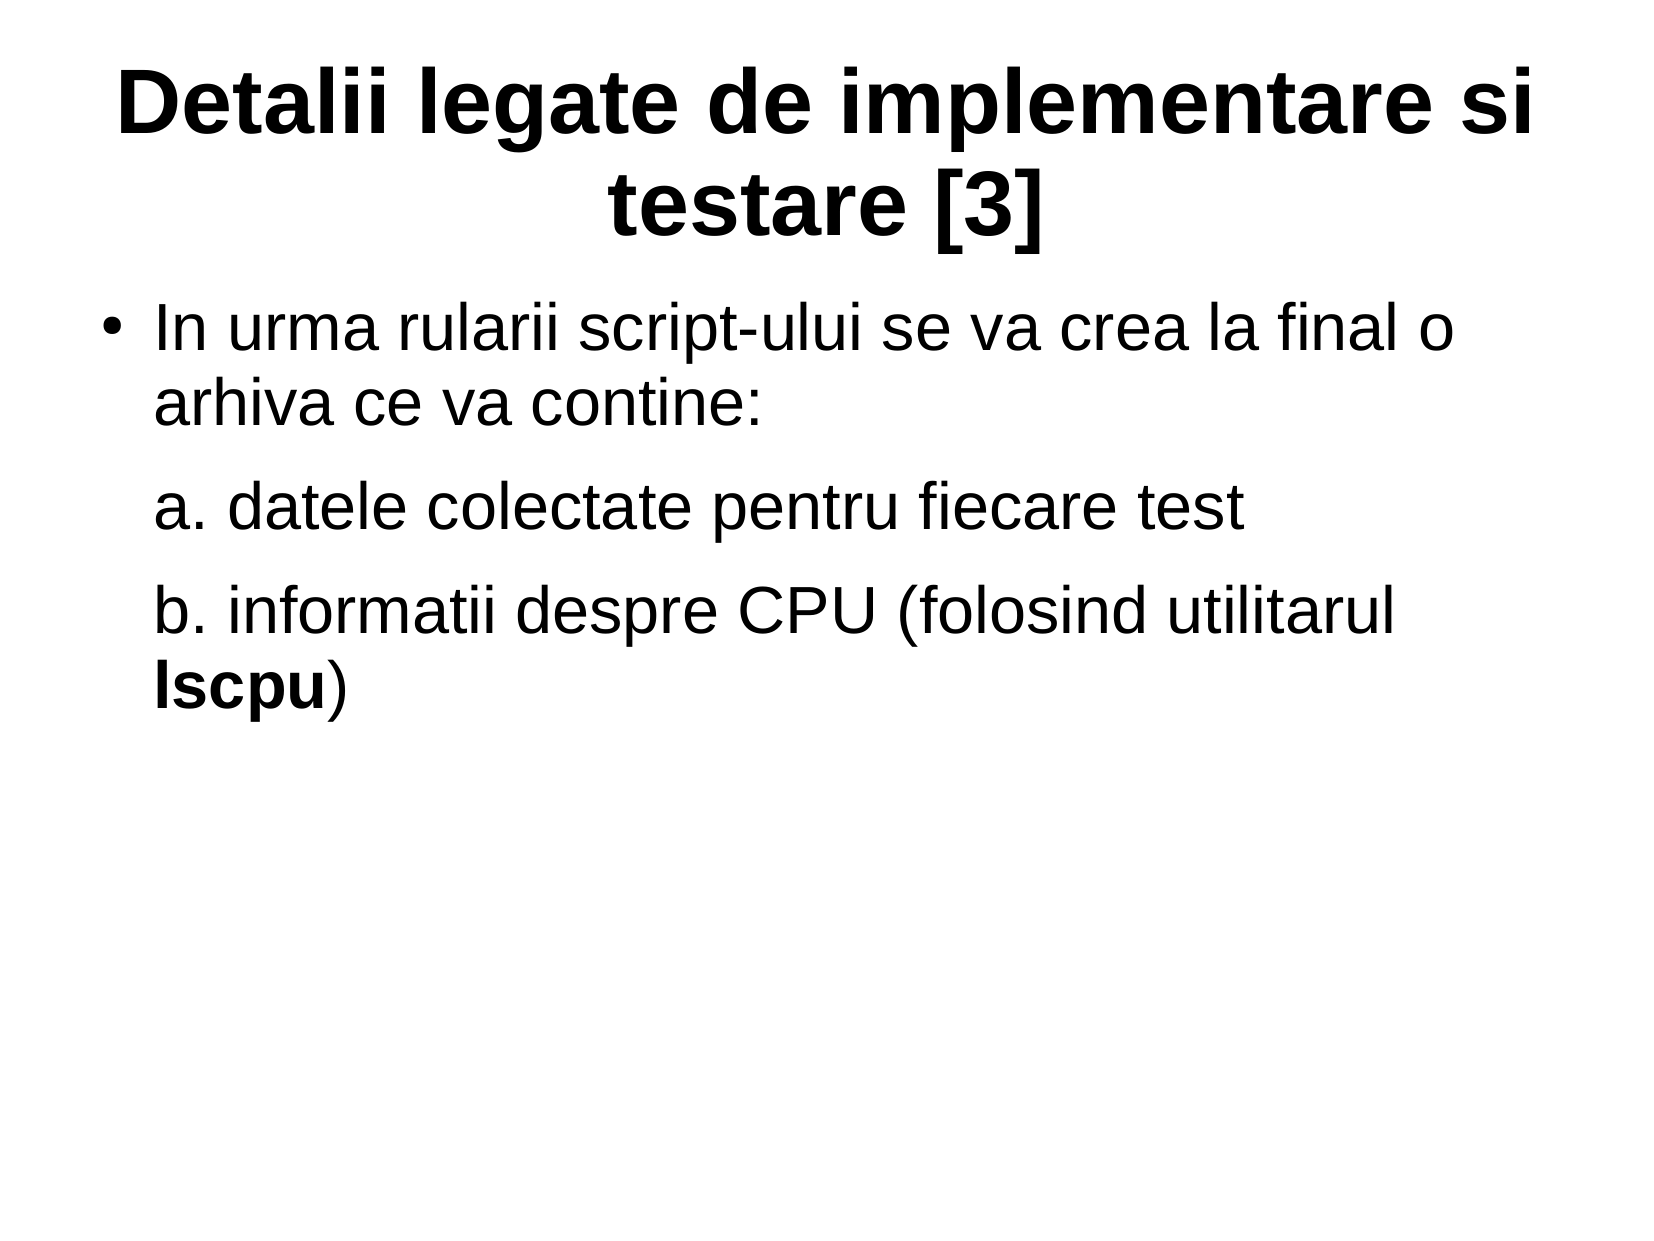

# Detalii legate de implementare si testare [3]
In urma rularii script-ului se va crea la final o arhiva ce va contine:
a. datele colectate pentru fiecare test
b. informatii despre CPU (folosind utilitarul lscpu)